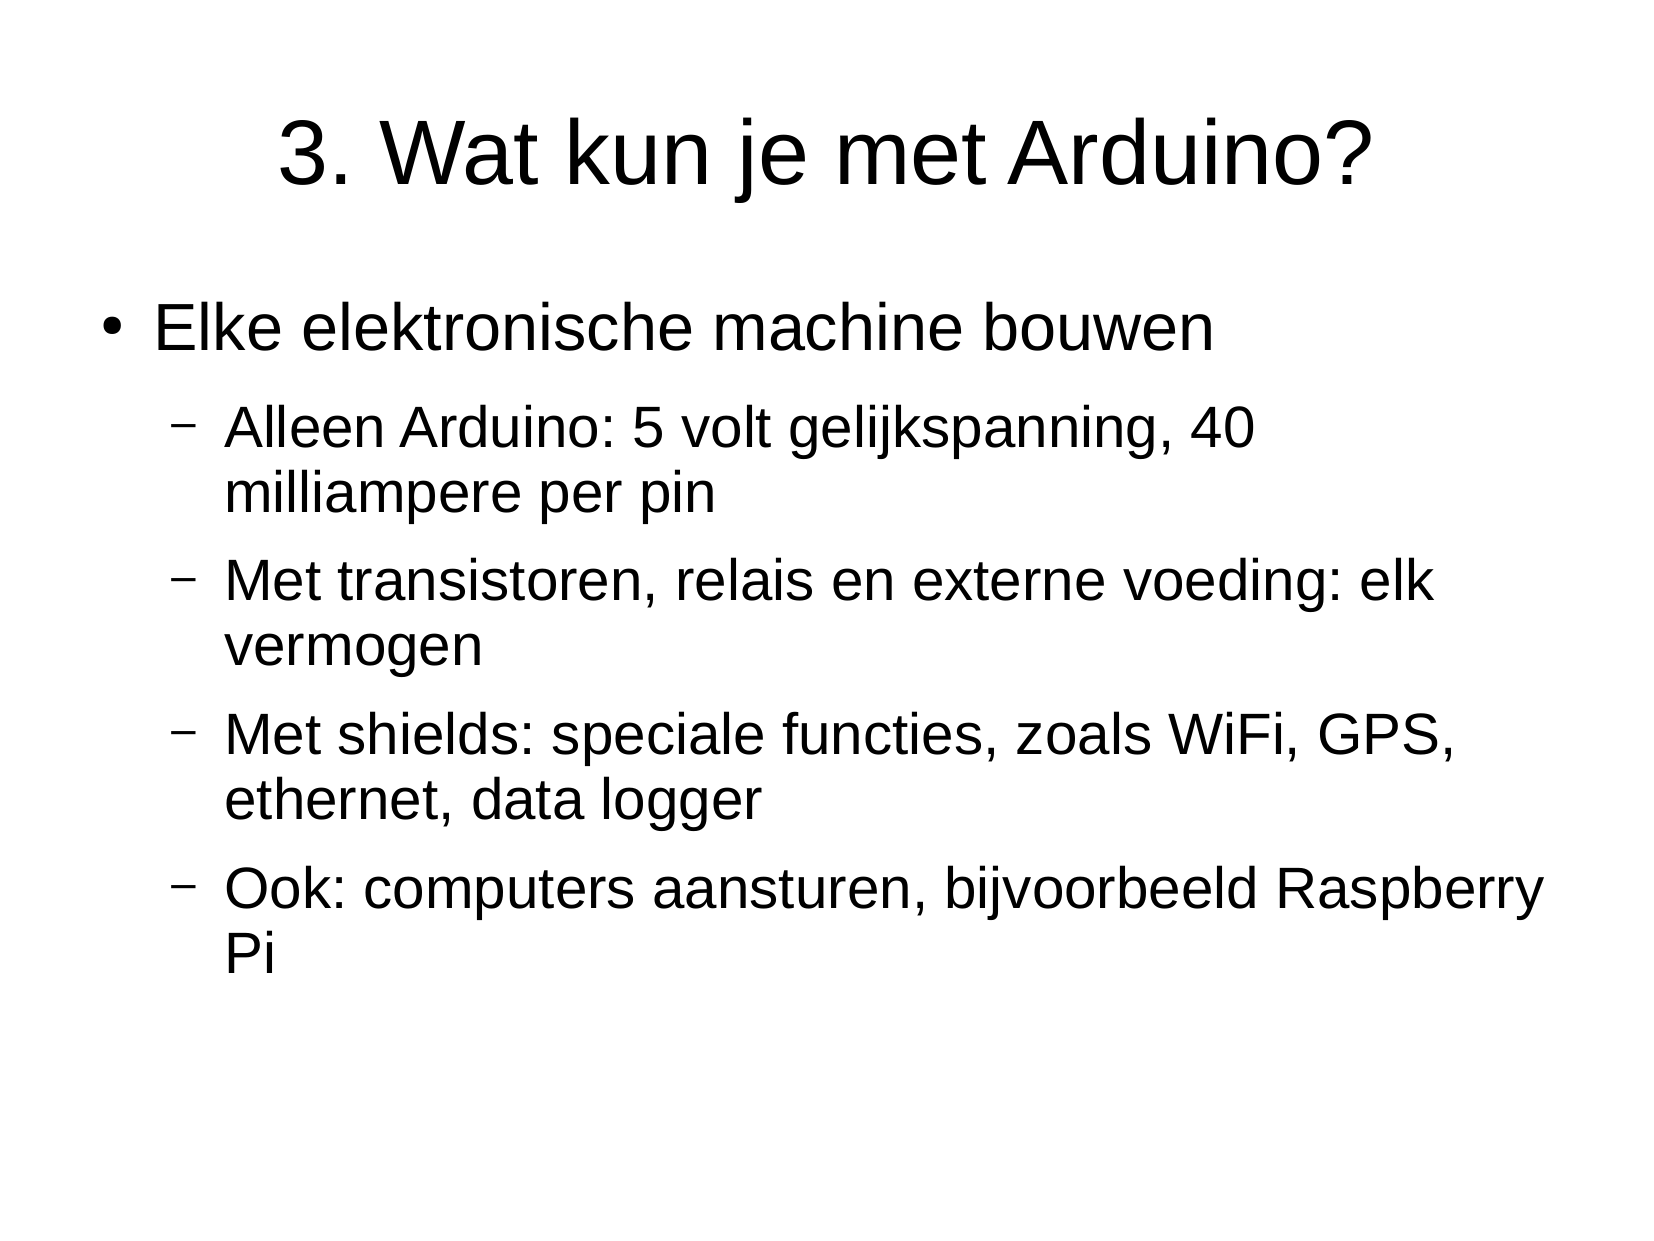

# 3. Wat kun je met Arduino?
Elke elektronische machine bouwen
Alleen Arduino: 5 volt gelijkspanning, 40 milliampere per pin
Met transistoren, relais en externe voeding: elk vermogen
Met shields: speciale functies, zoals WiFi, GPS, ethernet, data logger
Ook: computers aansturen, bijvoorbeeld Raspberry Pi